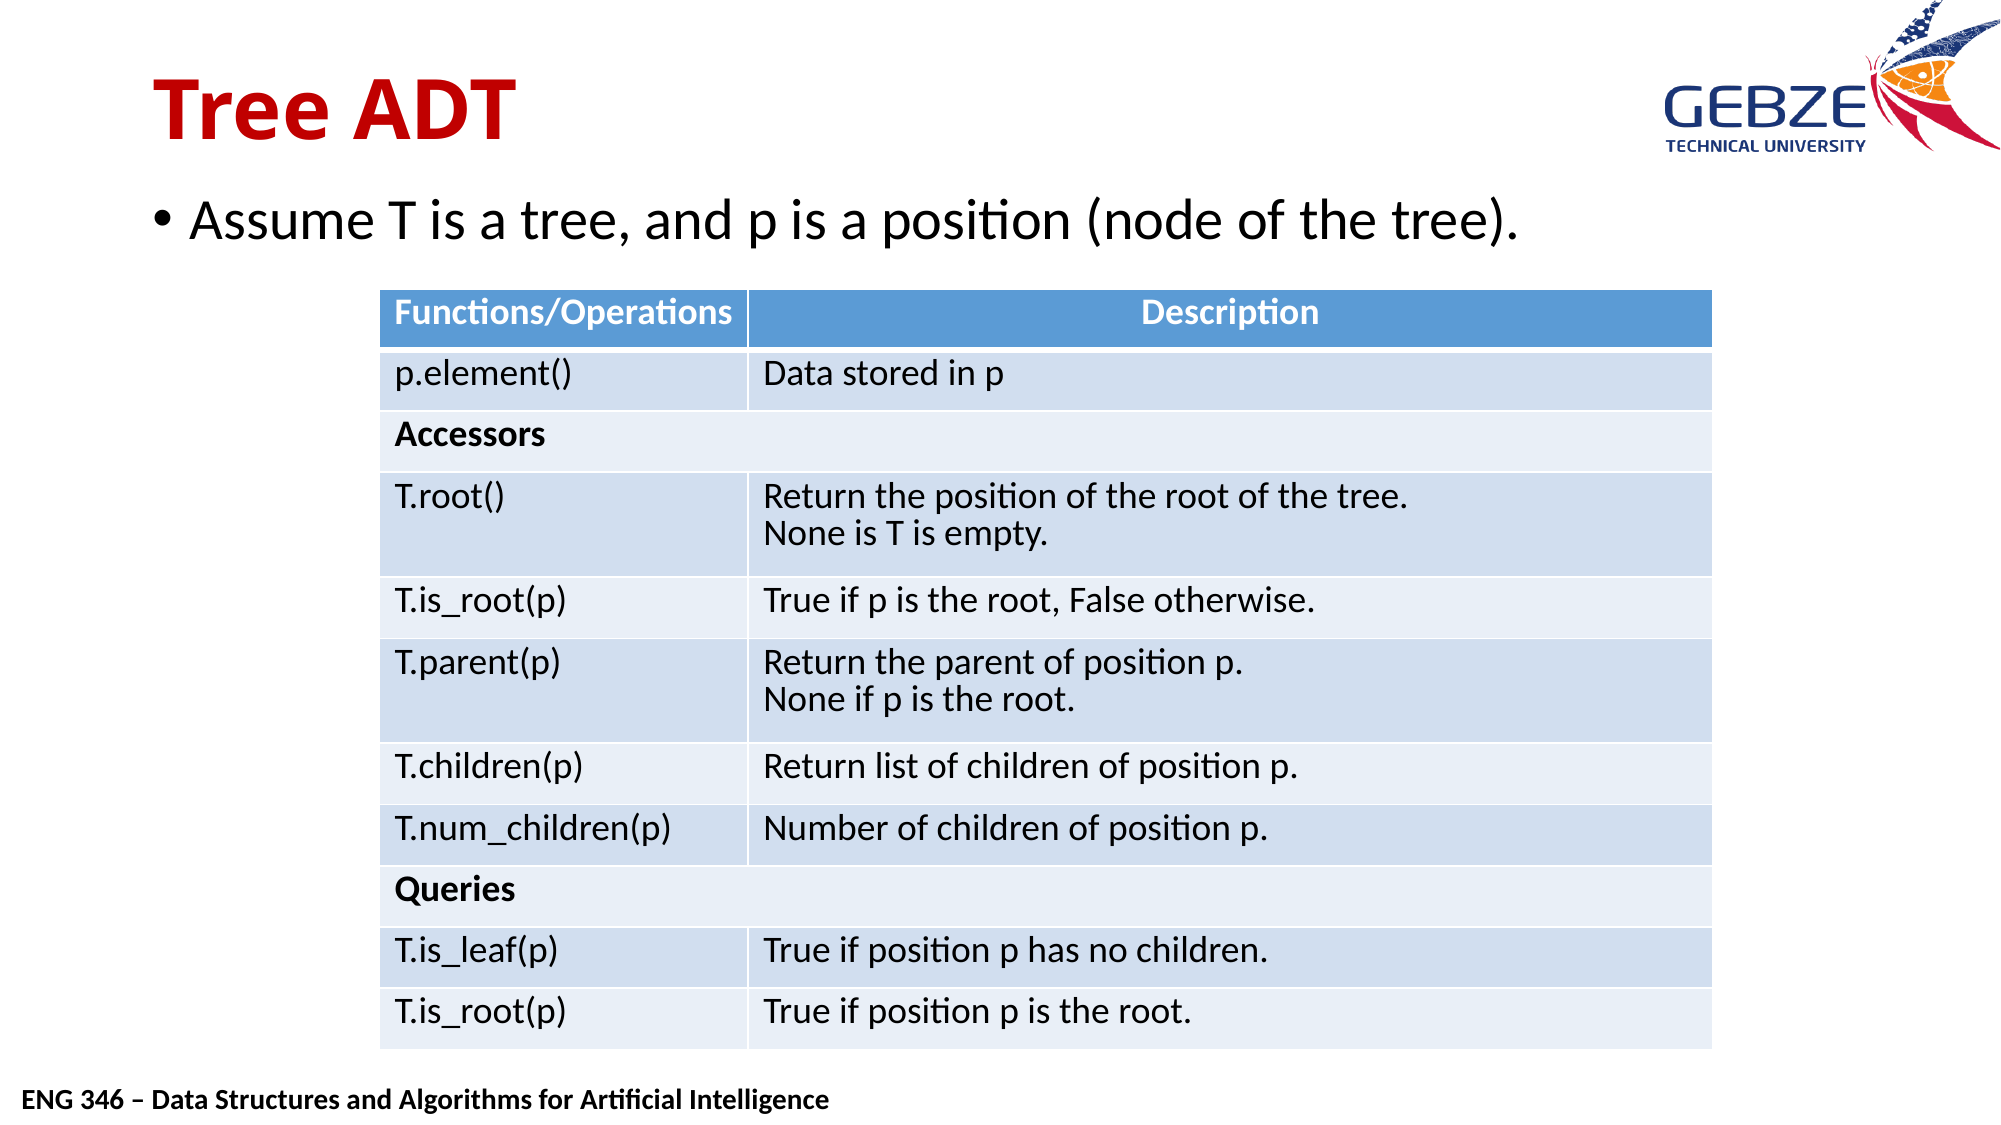

# Tree ADT
Assume T is a tree, and p is a position (node of the tree).
| Functions/Operations | Description |
| --- | --- |
| p.element() | Data stored in p |
| Accessors | |
| T.root() | Return the position of the root of the tree. None is T is empty. |
| T.is\_root(p) | True if p is the root, False otherwise. |
| T.parent(p) | Return the parent of position p. None if p is the root. |
| T.children(p) | Return list of children of position p. |
| T.num\_children(p) | Number of children of position p. |
| Queries | |
| T.is\_leaf(p) | True if position p has no children. |
| T.is\_root(p) | True if position p is the root. |